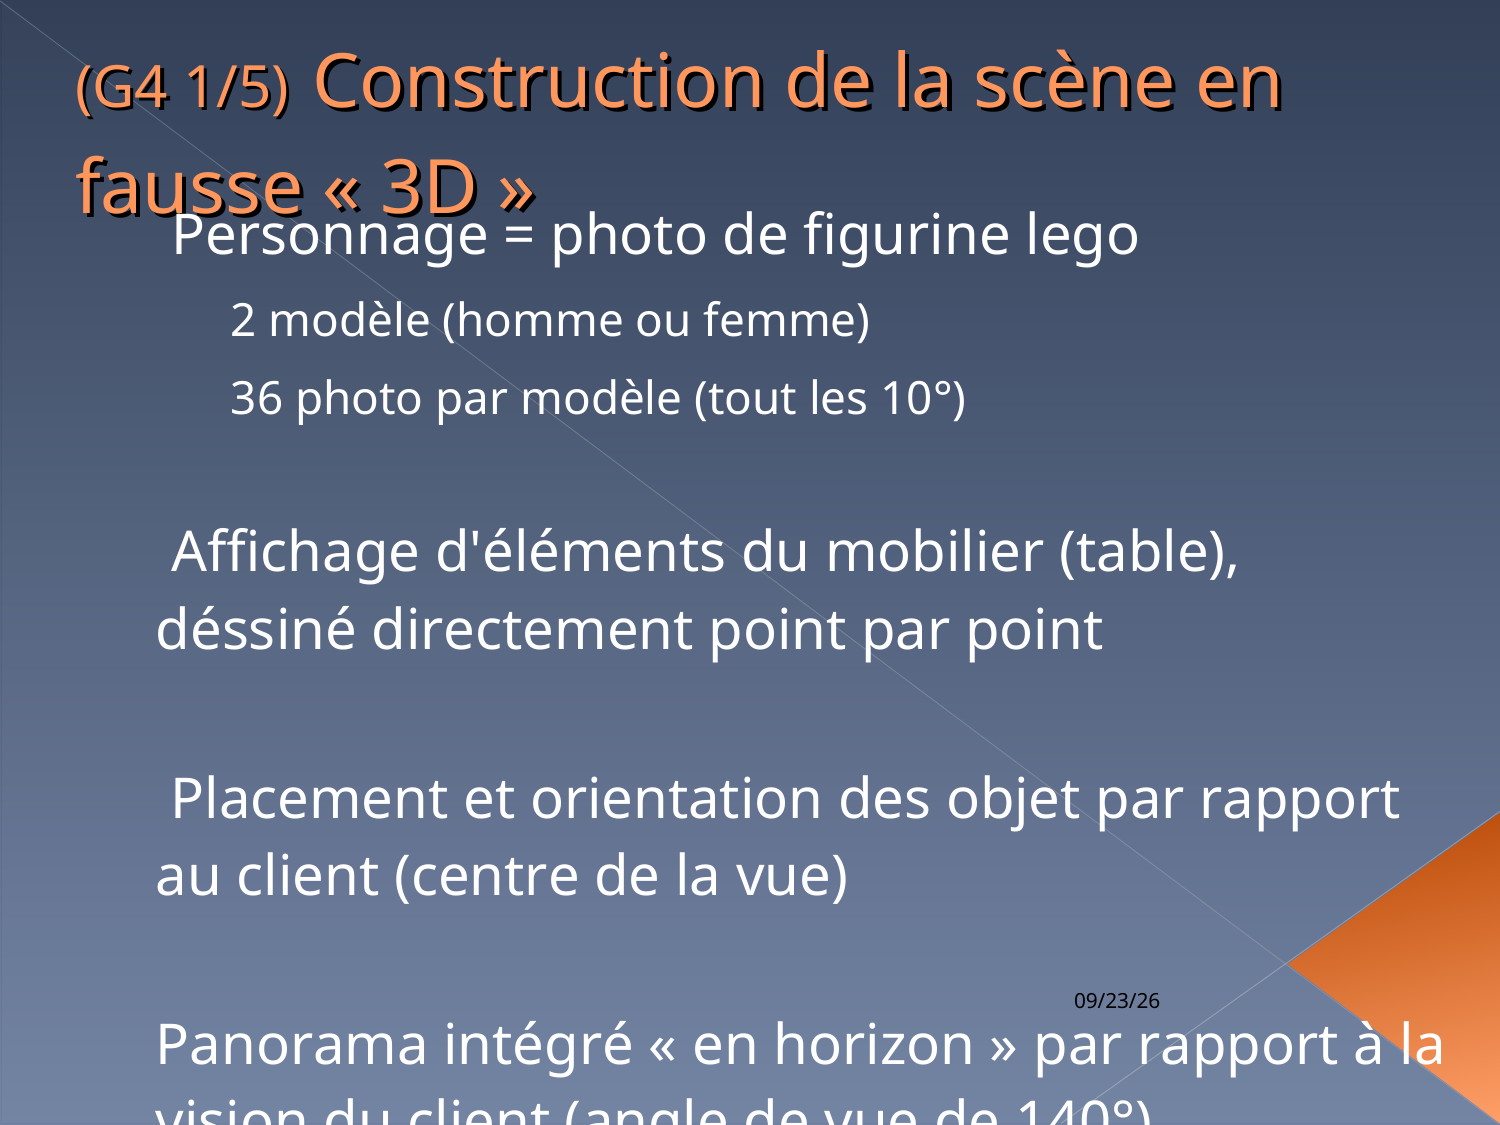

# (G4 1/5) Construction de la scène en fausse « 3D »
 Personnage = photo de figurine lego
2 modèle (homme ou femme)
36 photo par modèle (tout les 10°)
 Affichage d'éléments du mobilier (table), déssiné directement point par point
 Placement et orientation des objet par rapport au client (centre de la vue)
Panorama intégré « en horizon » par rapport à la vision du client (angle de vue de 140°)